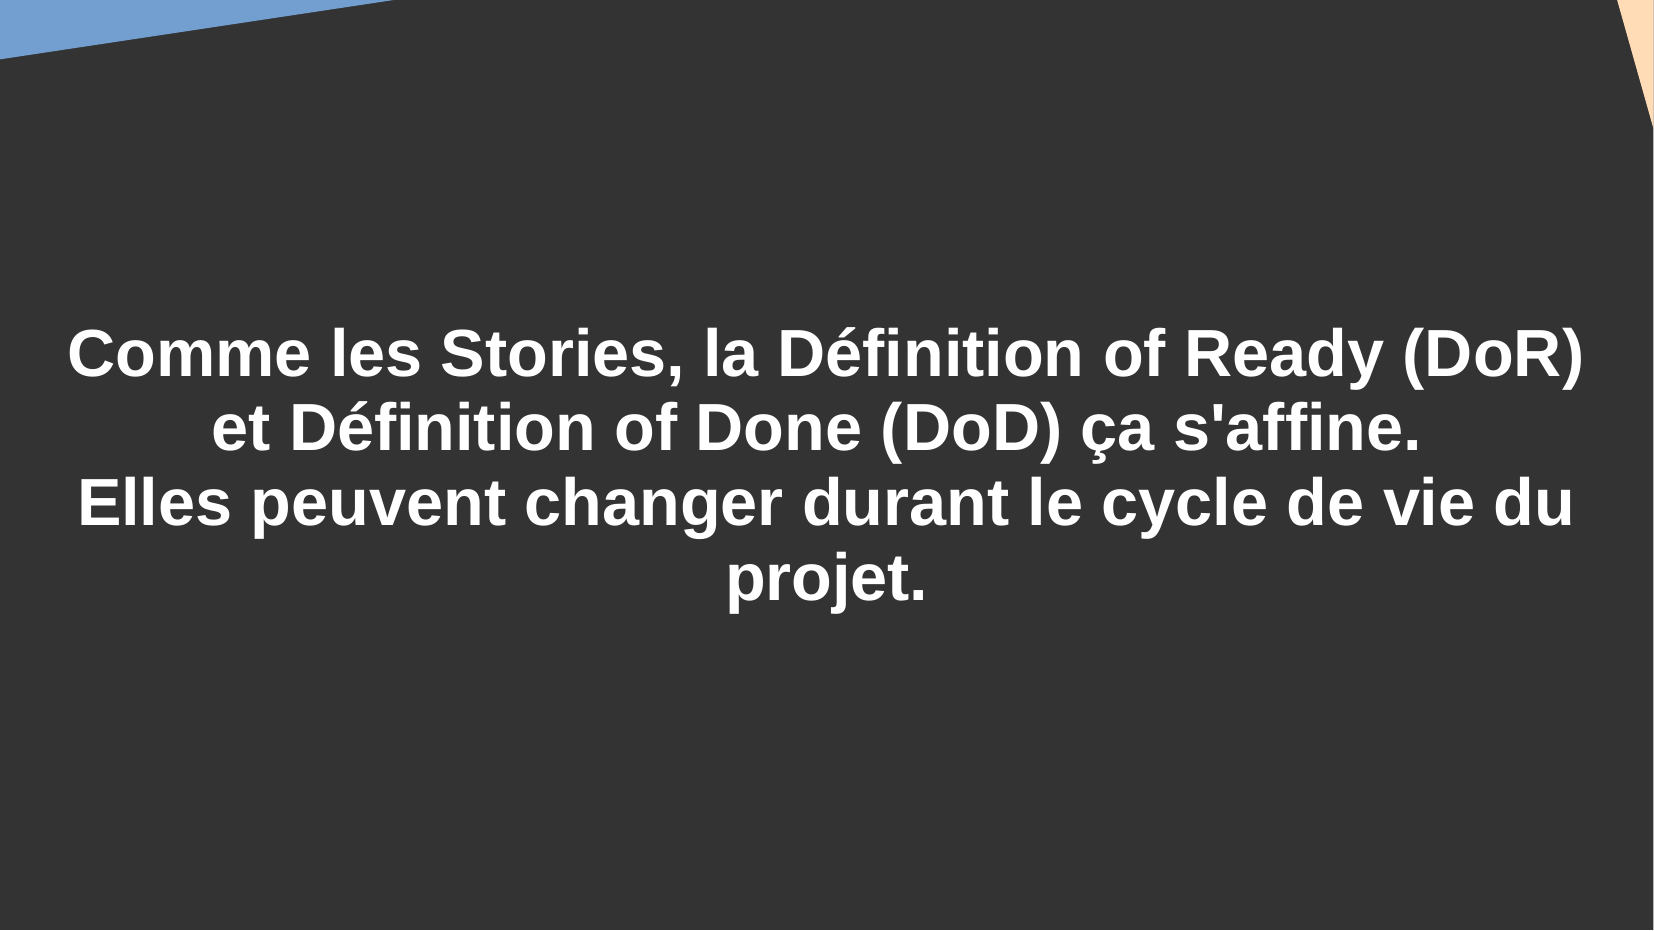

# Comme les Stories, la Définition of Ready (DoR) et Définition of Done (DoD) ça s'affine. Elles peuvent changer durant le cycle de vie du projet.